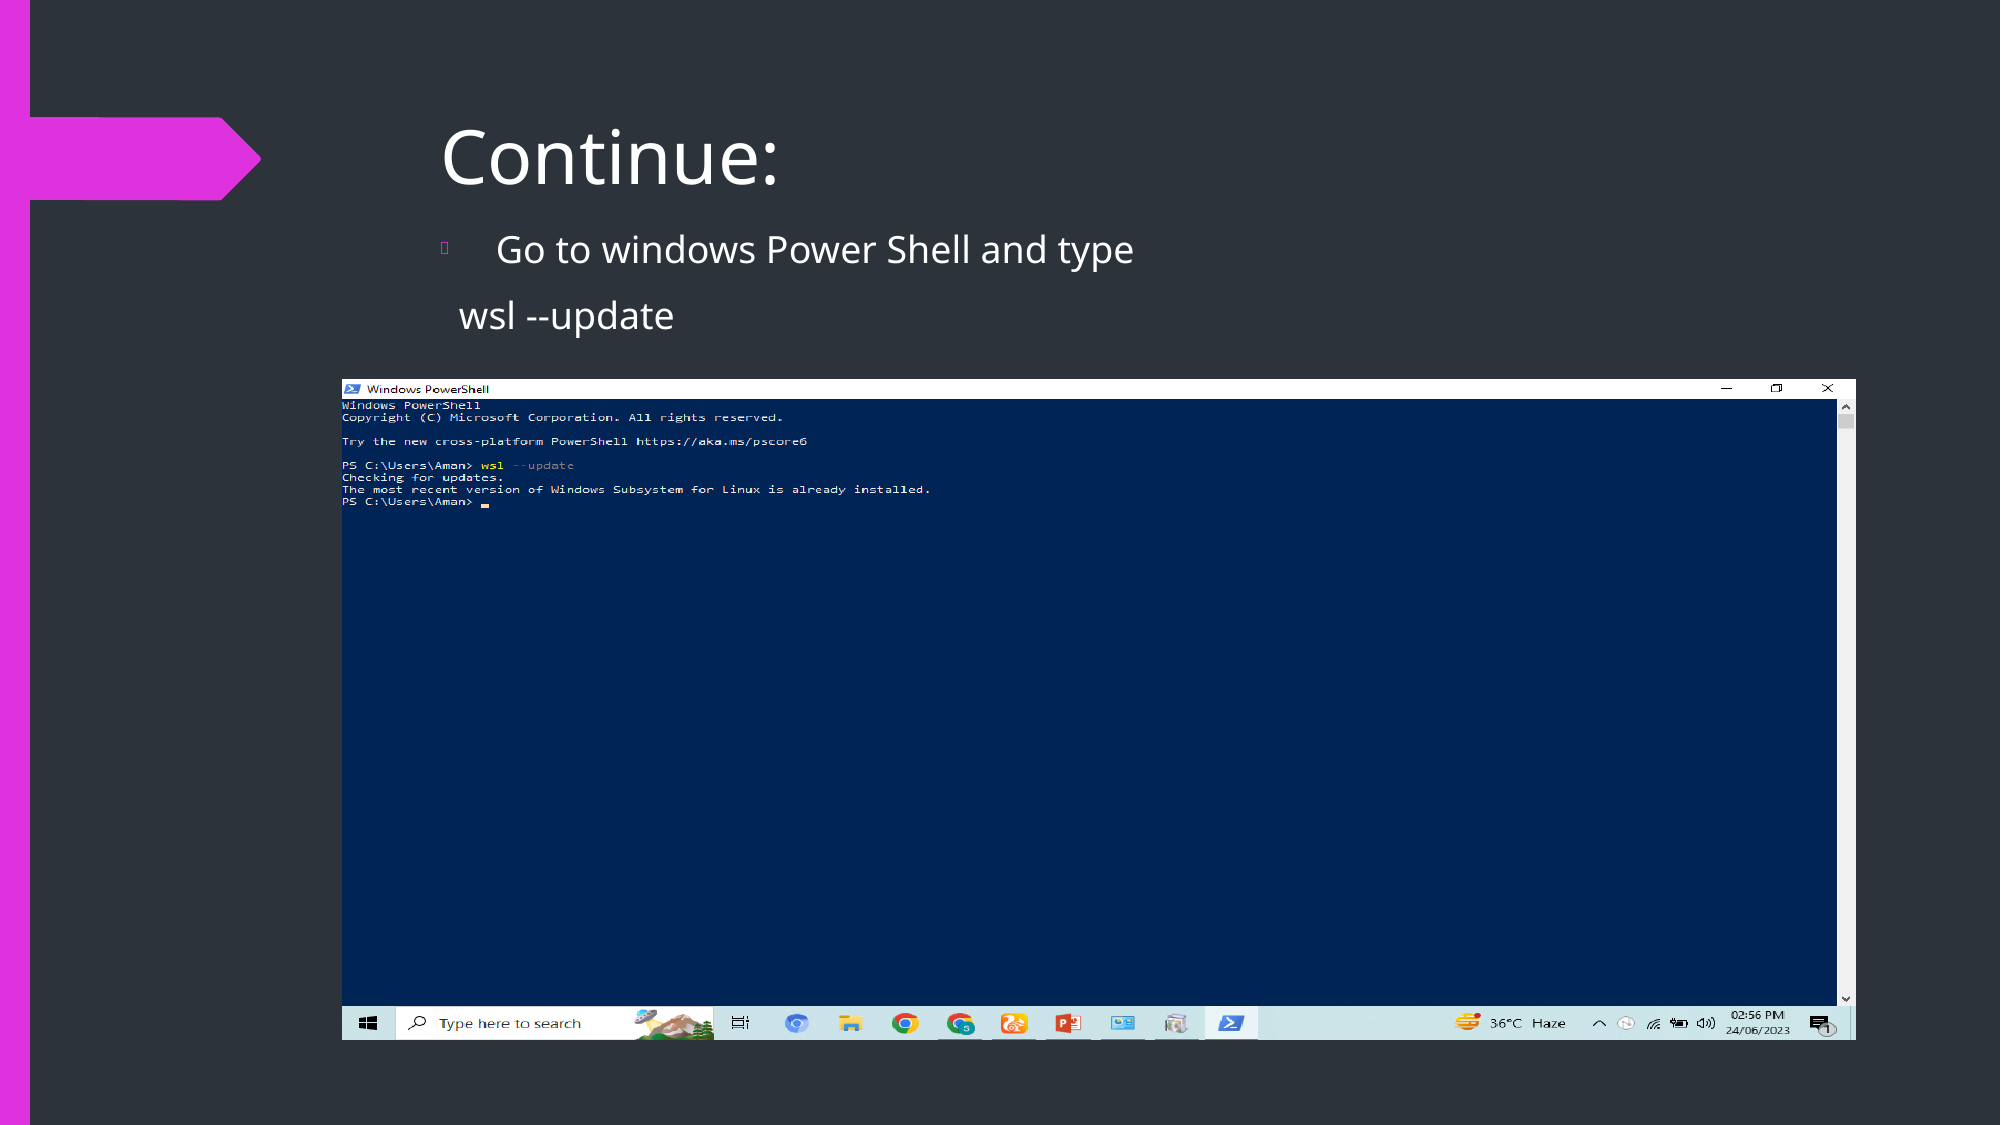

# Continue:
Go to windows Power Shell and type
 wsl --update